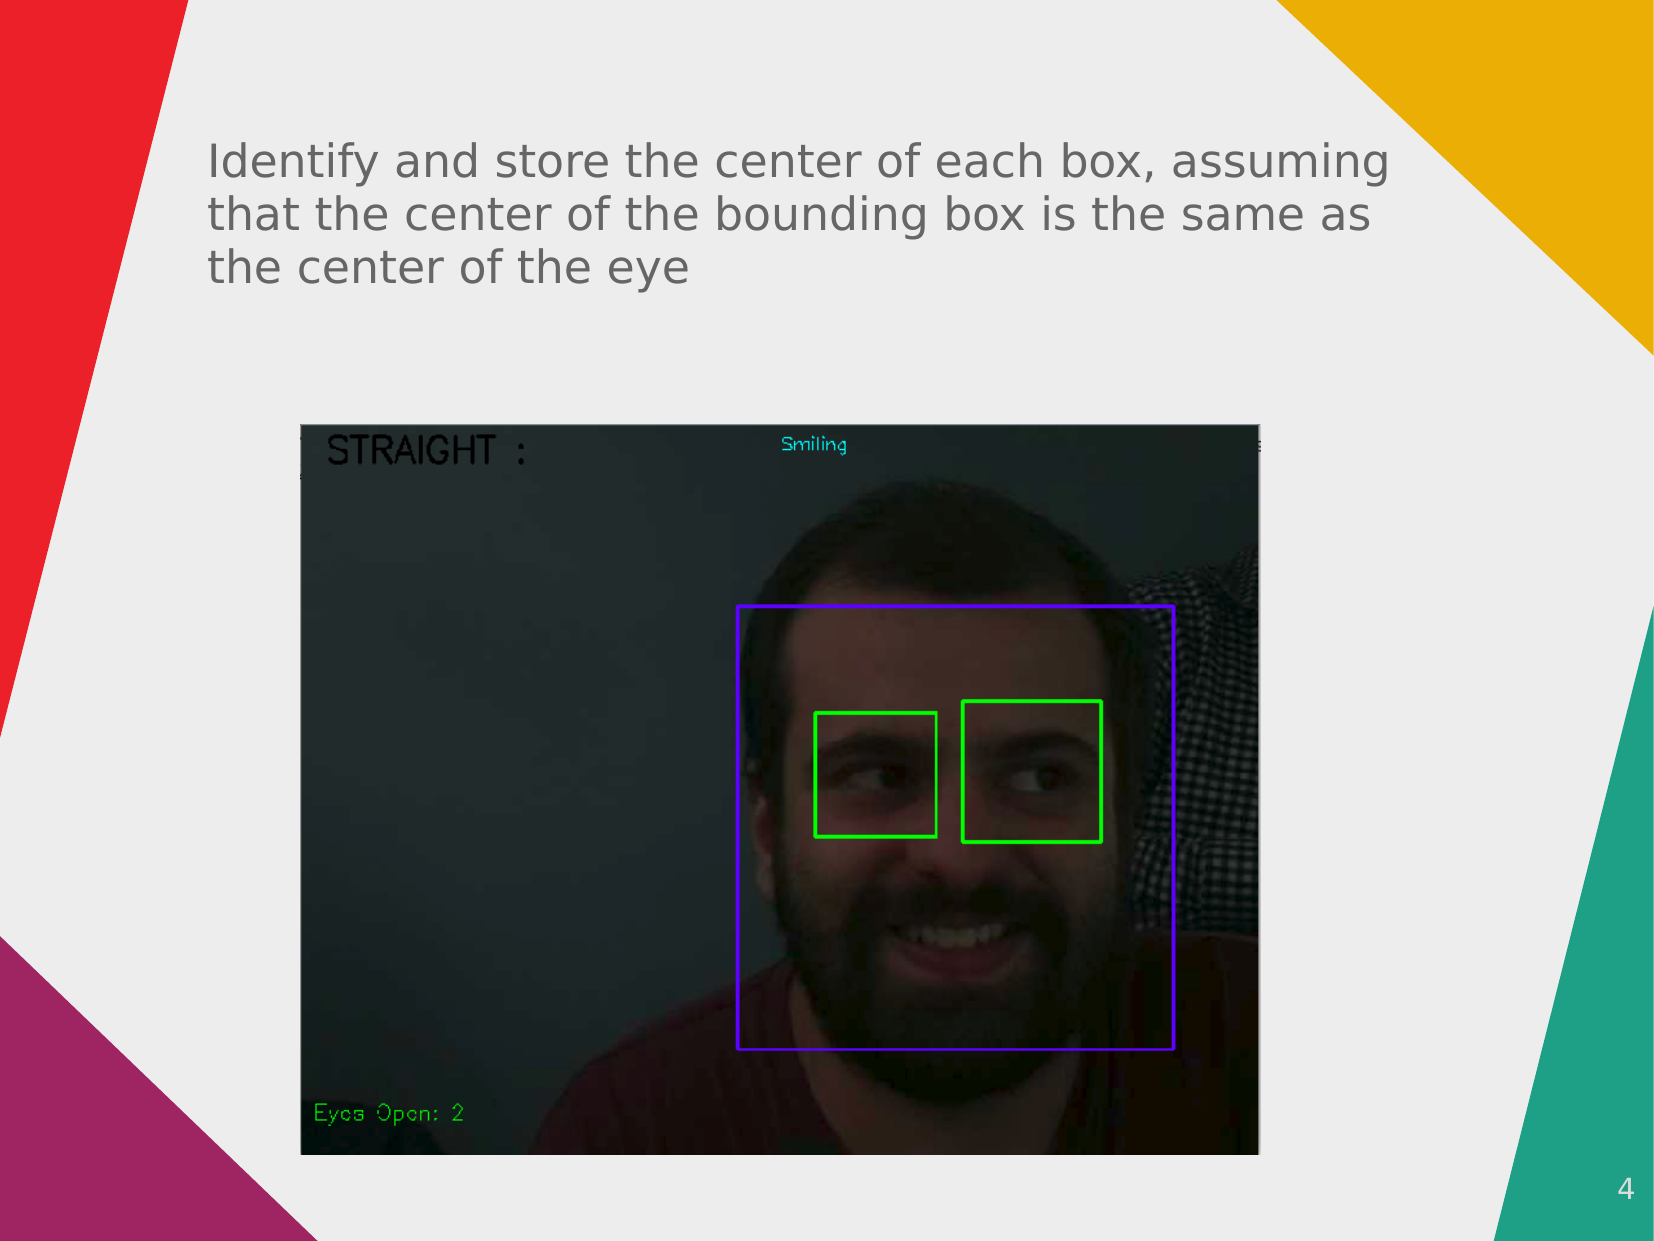

# Identify and store the center of each box, assuming that the center of the bounding box is the same as the center of the eye
4